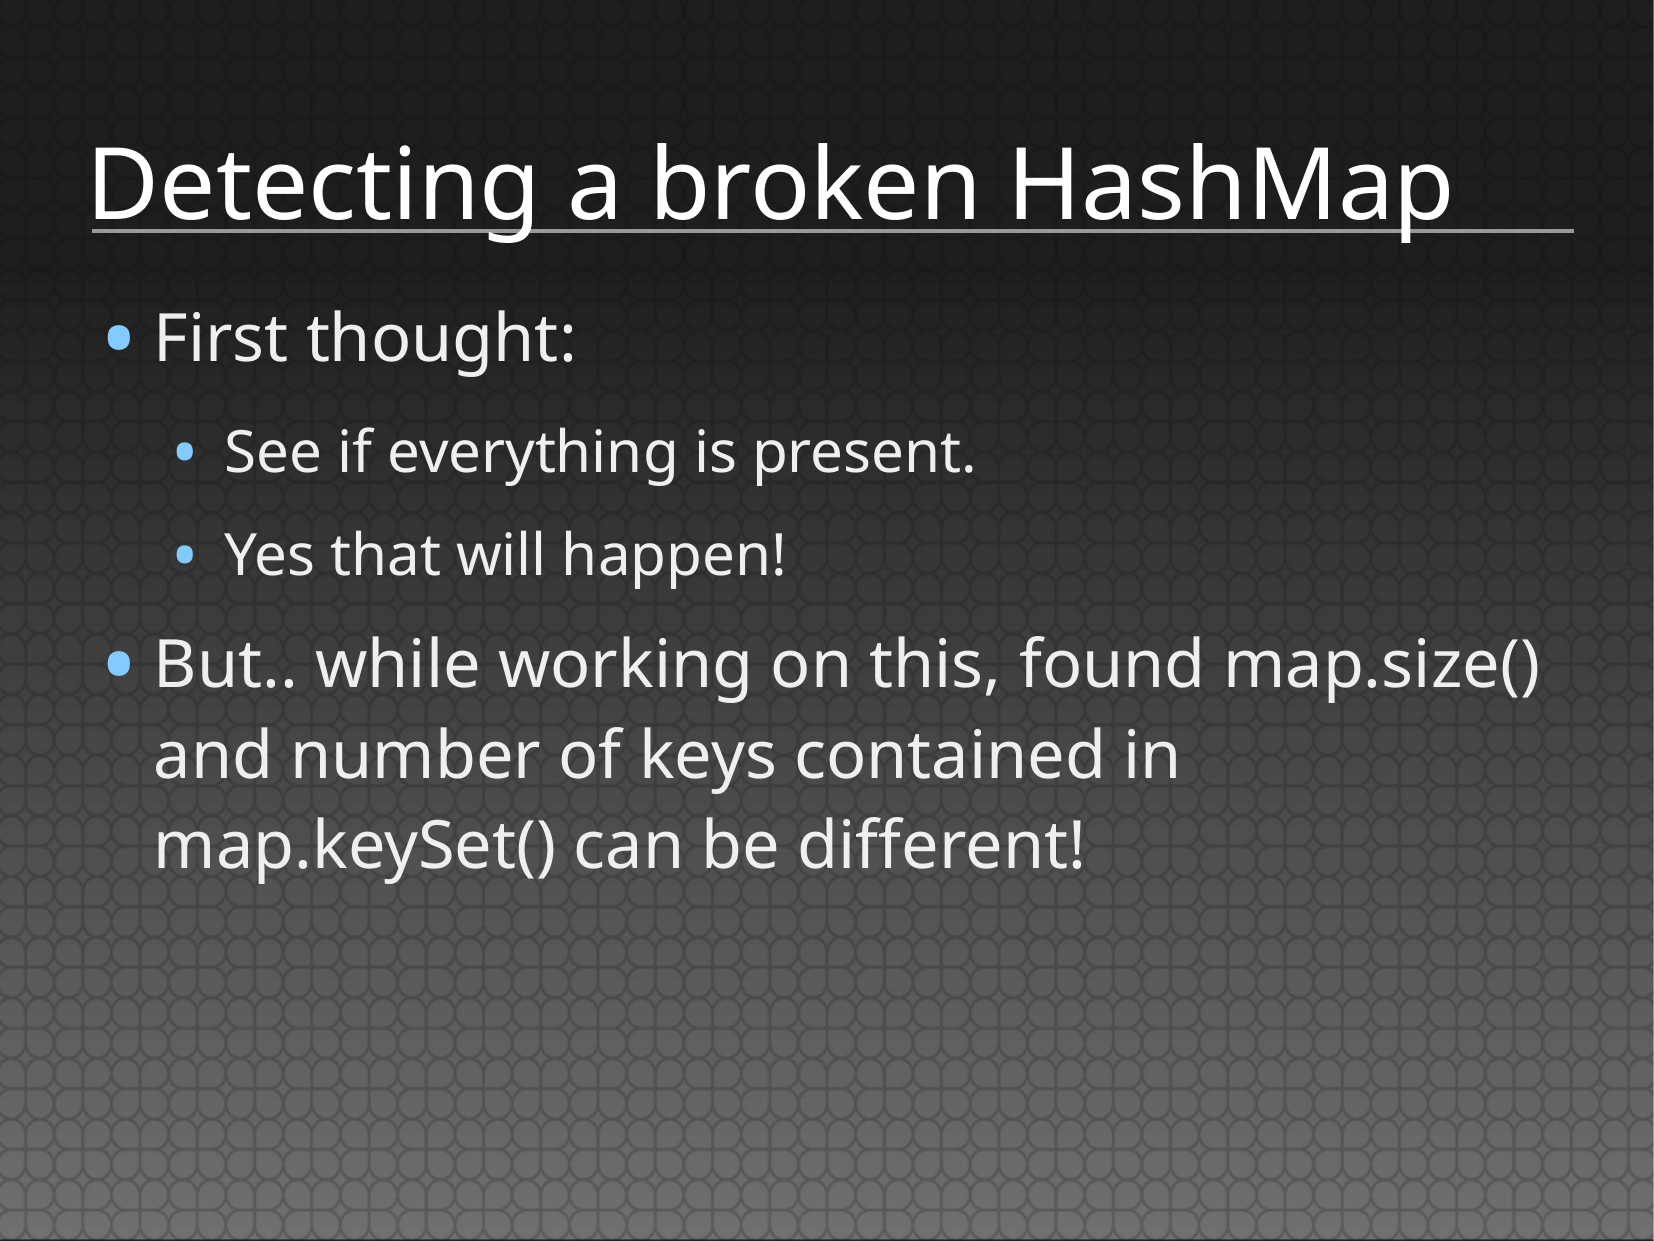

# Detecting a broken HashMap
First thought:
See if everything is present.
Yes that will happen!
But.. while working on this, found map.size() and number of keys contained in map.keySet() can be different!